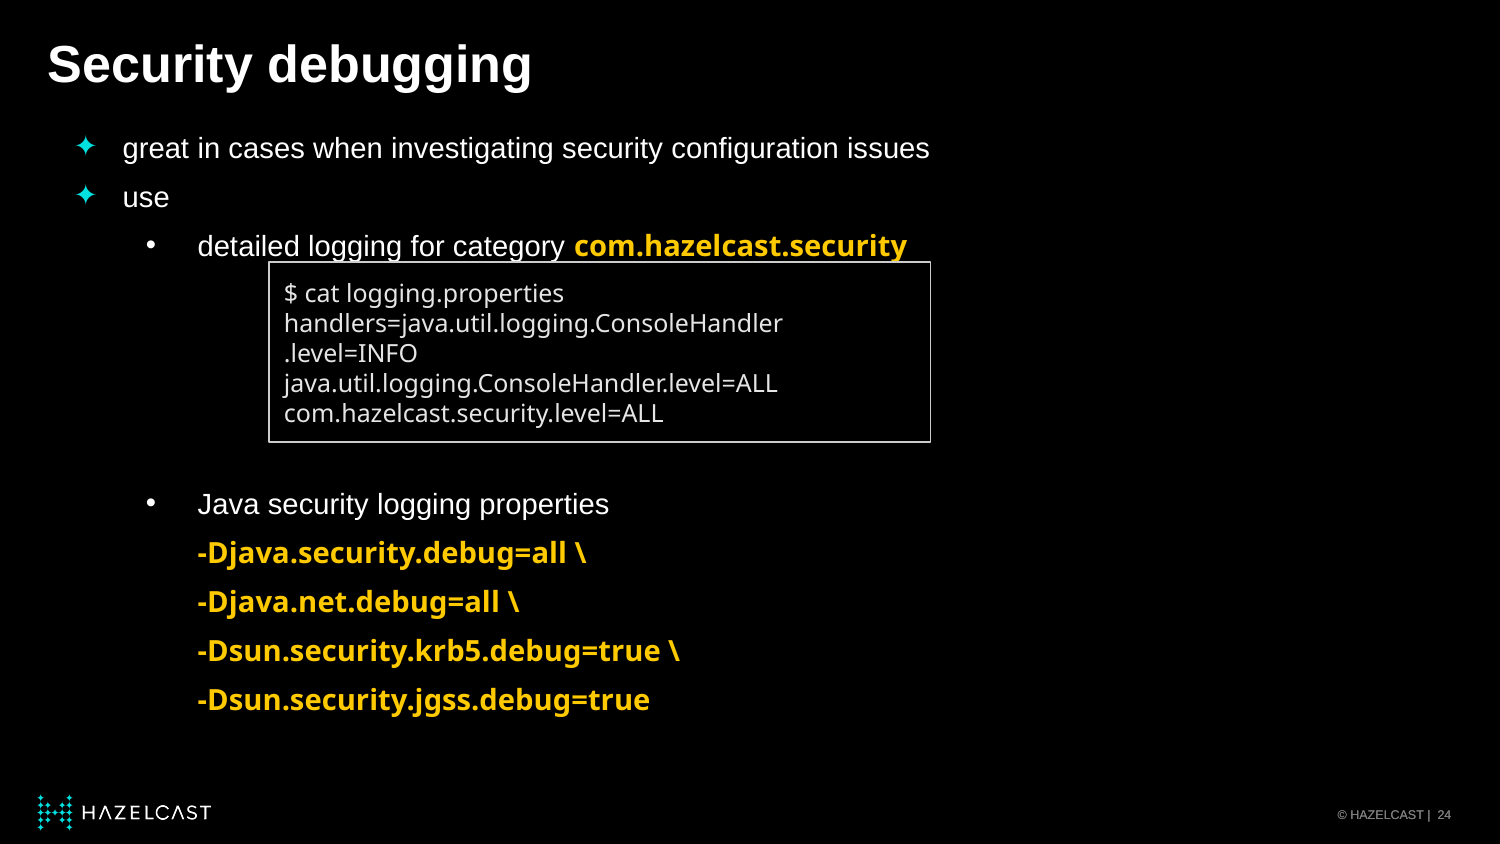

# Security debugging
great in cases when investigating security configuration issues
use
detailed logging for category com.hazelcast.security
Java security logging properties
-Djava.security.debug=all \
-Djava.net.debug=all \
-Dsun.security.krb5.debug=true \
-Dsun.security.jgss.debug=true
$ cat logging.properties
handlers=java.util.logging.ConsoleHandler
.level=INFO
java.util.logging.ConsoleHandler.level=ALL
com.hazelcast.security.level=ALL